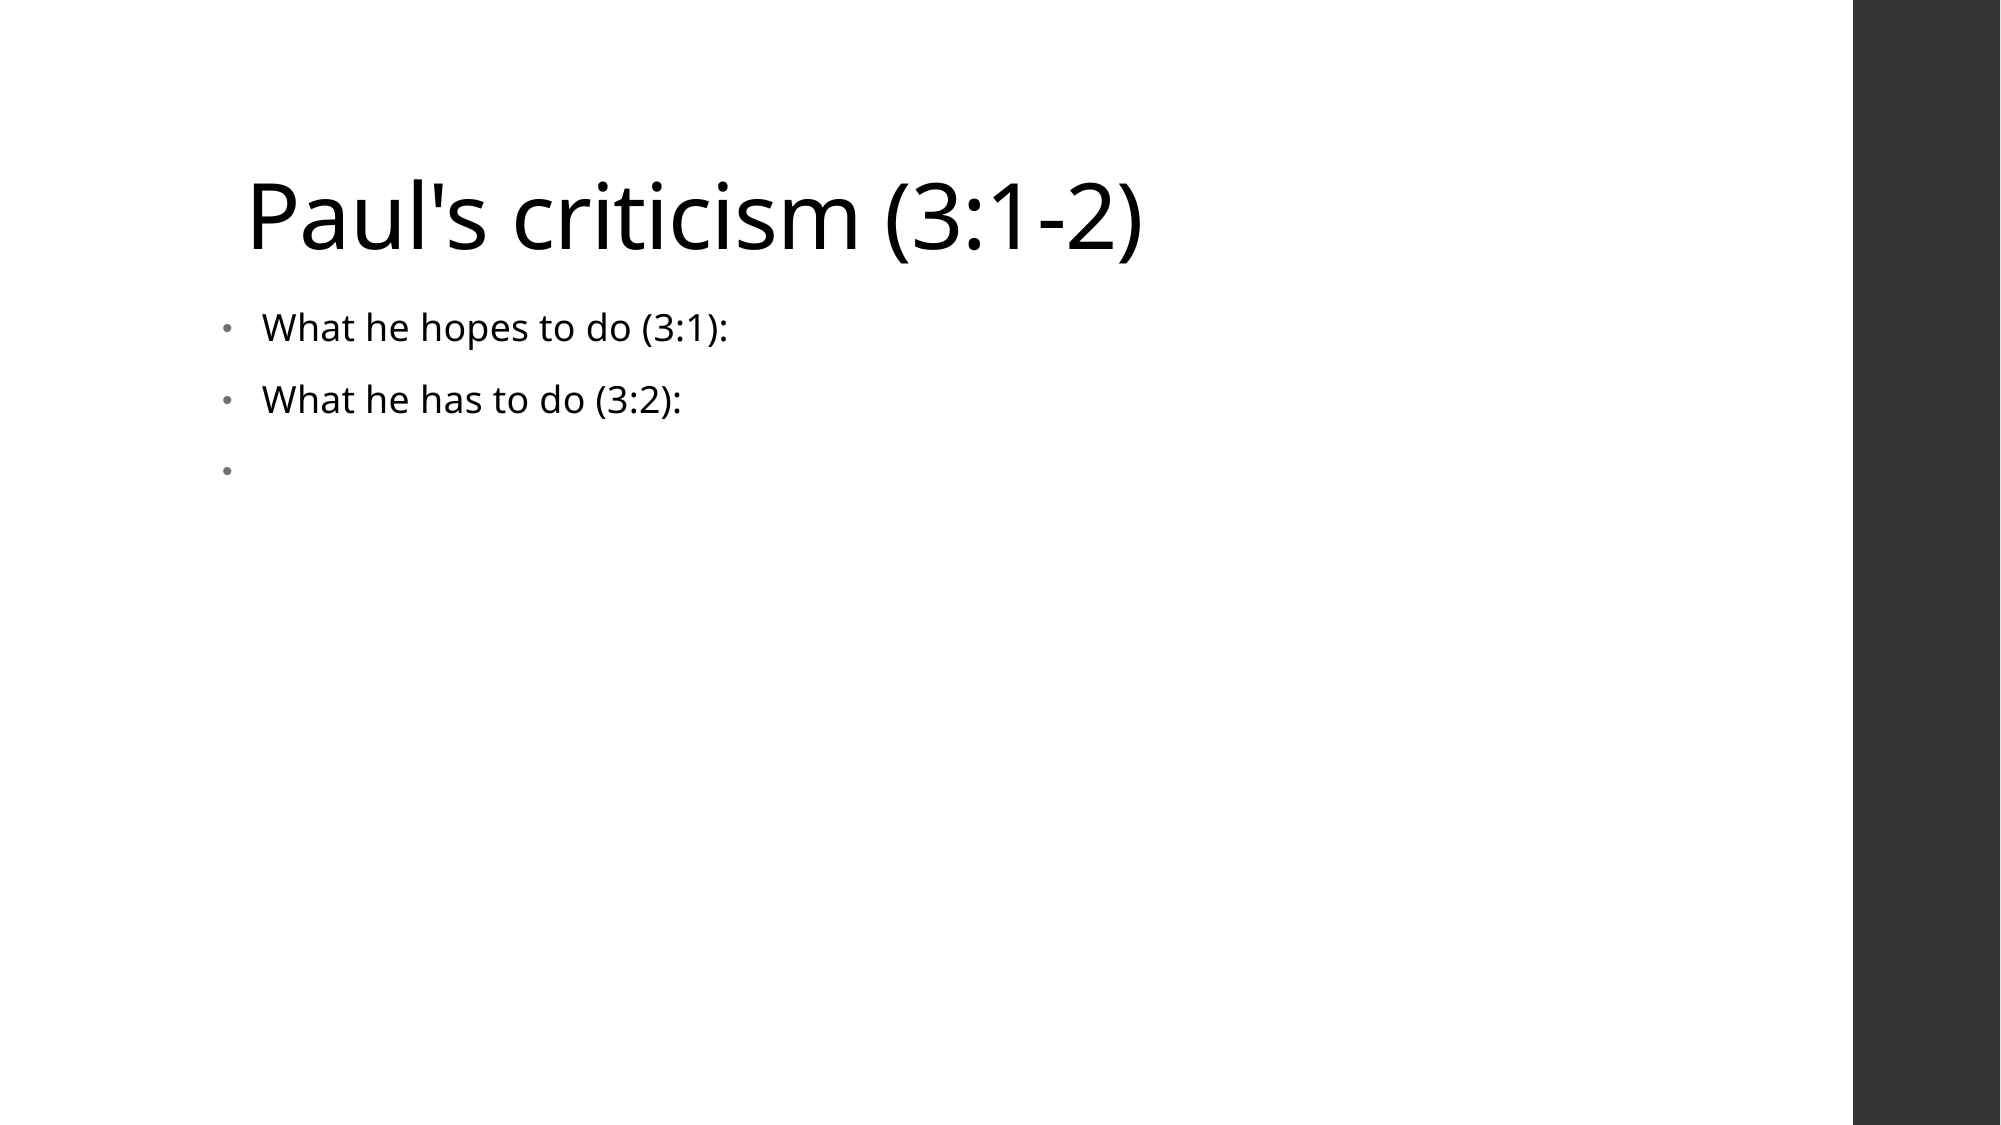

# Paul's criticism (3:1-2)
 What he hopes to do (3:1):
 What he has to do (3:2):